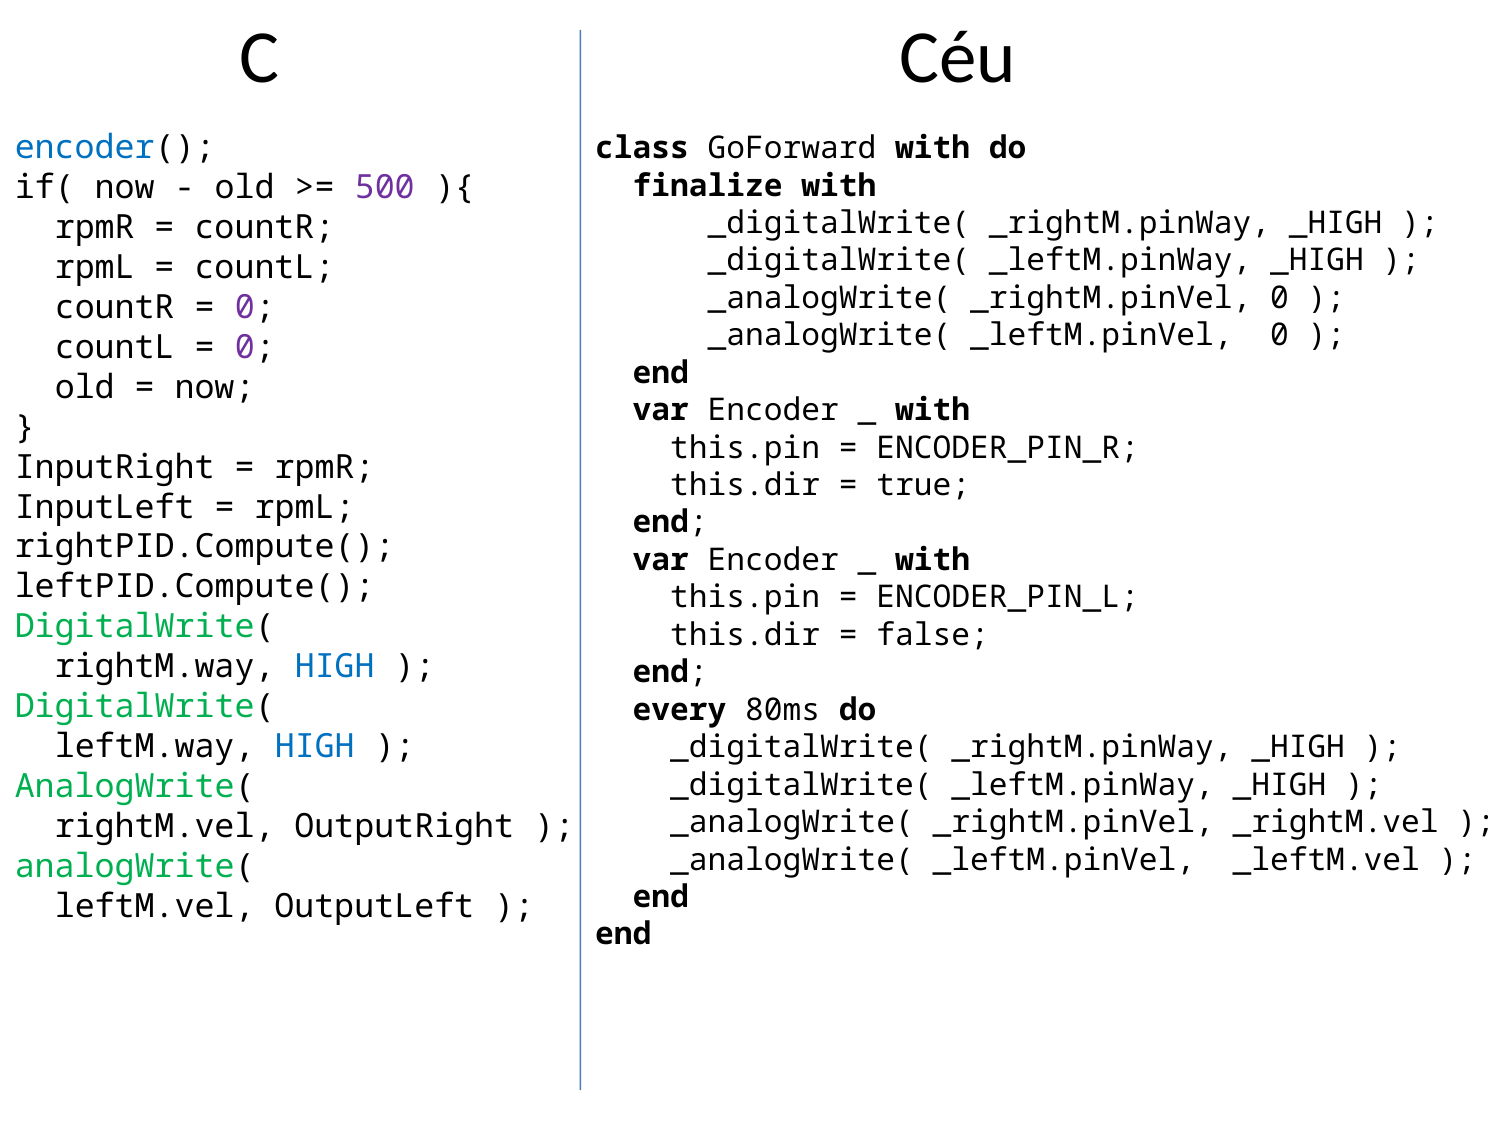

C
Céu
encoder();
if( now - old >= 500 ){
 rpmR = countR;
 rpmL = countL;
 countR = 0;
 countL = 0;
 old = now;
}
InputRight = rpmR;
InputLeft = rpmL;
rightPID.Compute();
leftPID.Compute();
DigitalWrite(
 rightM.way, HIGH );
DigitalWrite(
 leftM.way, HIGH );
AnalogWrite(
 rightM.vel, OutputRight );
analogWrite(
 leftM.vel, OutputLeft );
class GoForward with do
 finalize with
 _digitalWrite( _rightM.pinWay, _HIGH );
 _digitalWrite( _leftM.pinWay, _HIGH );
 _analogWrite( _rightM.pinVel, 0 );
 _analogWrite( _leftM.pinVel, 0 );
 end
 var Encoder _ with
 this.pin = ENCODER_PIN_R;
 this.dir = true;
 end;
 var Encoder _ with
 this.pin = ENCODER_PIN_L;
 this.dir = false;
 end;
 every 80ms do
 _digitalWrite( _rightM.pinWay, _HIGH );
 _digitalWrite( _leftM.pinWay, _HIGH );
 _analogWrite( _rightM.pinVel, _rightM.vel );
 _analogWrite( _leftM.pinVel, _leftM.vel );
 end
end